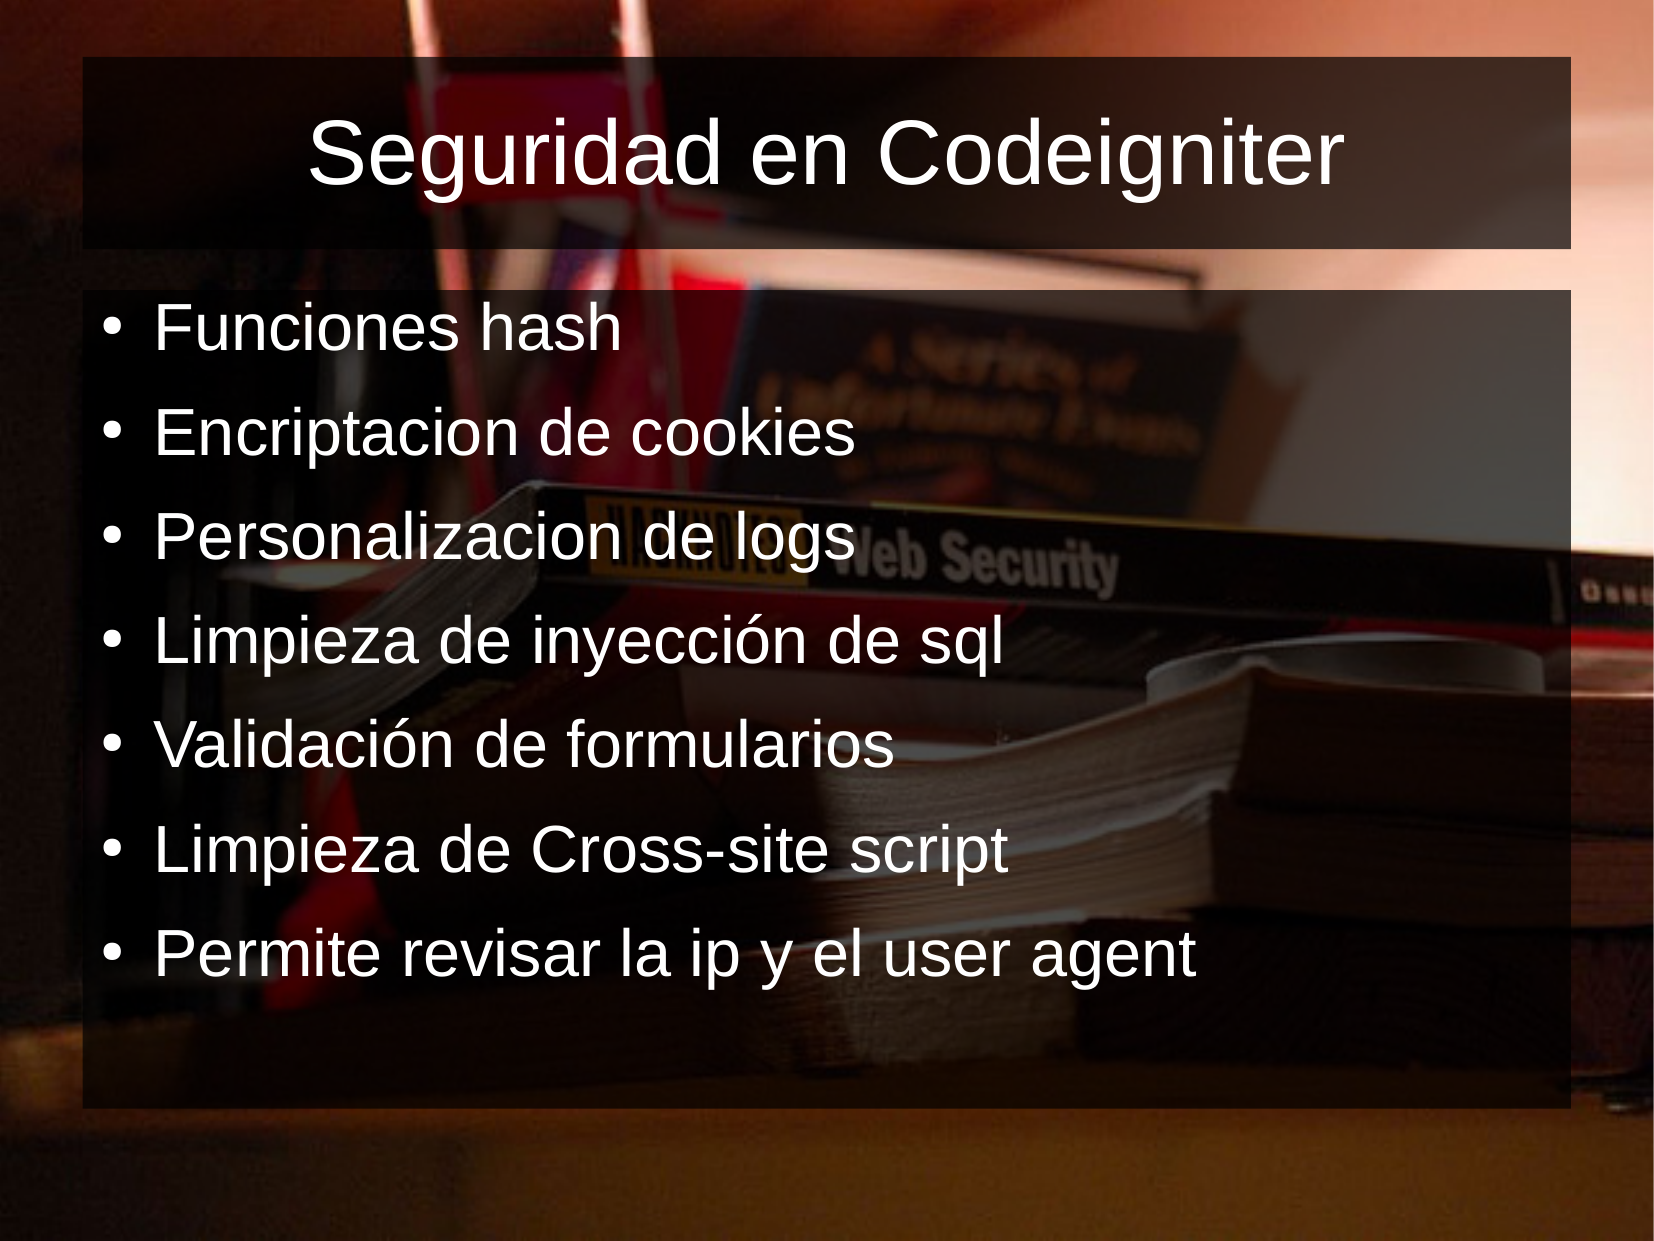

# Seguridad en Codeigniter
Funciones hash
Encriptacion de cookies
Personalizacion de logs
Limpieza de inyección de sql
Validación de formularios
Limpieza de Cross-site script
Permite revisar la ip y el user agent